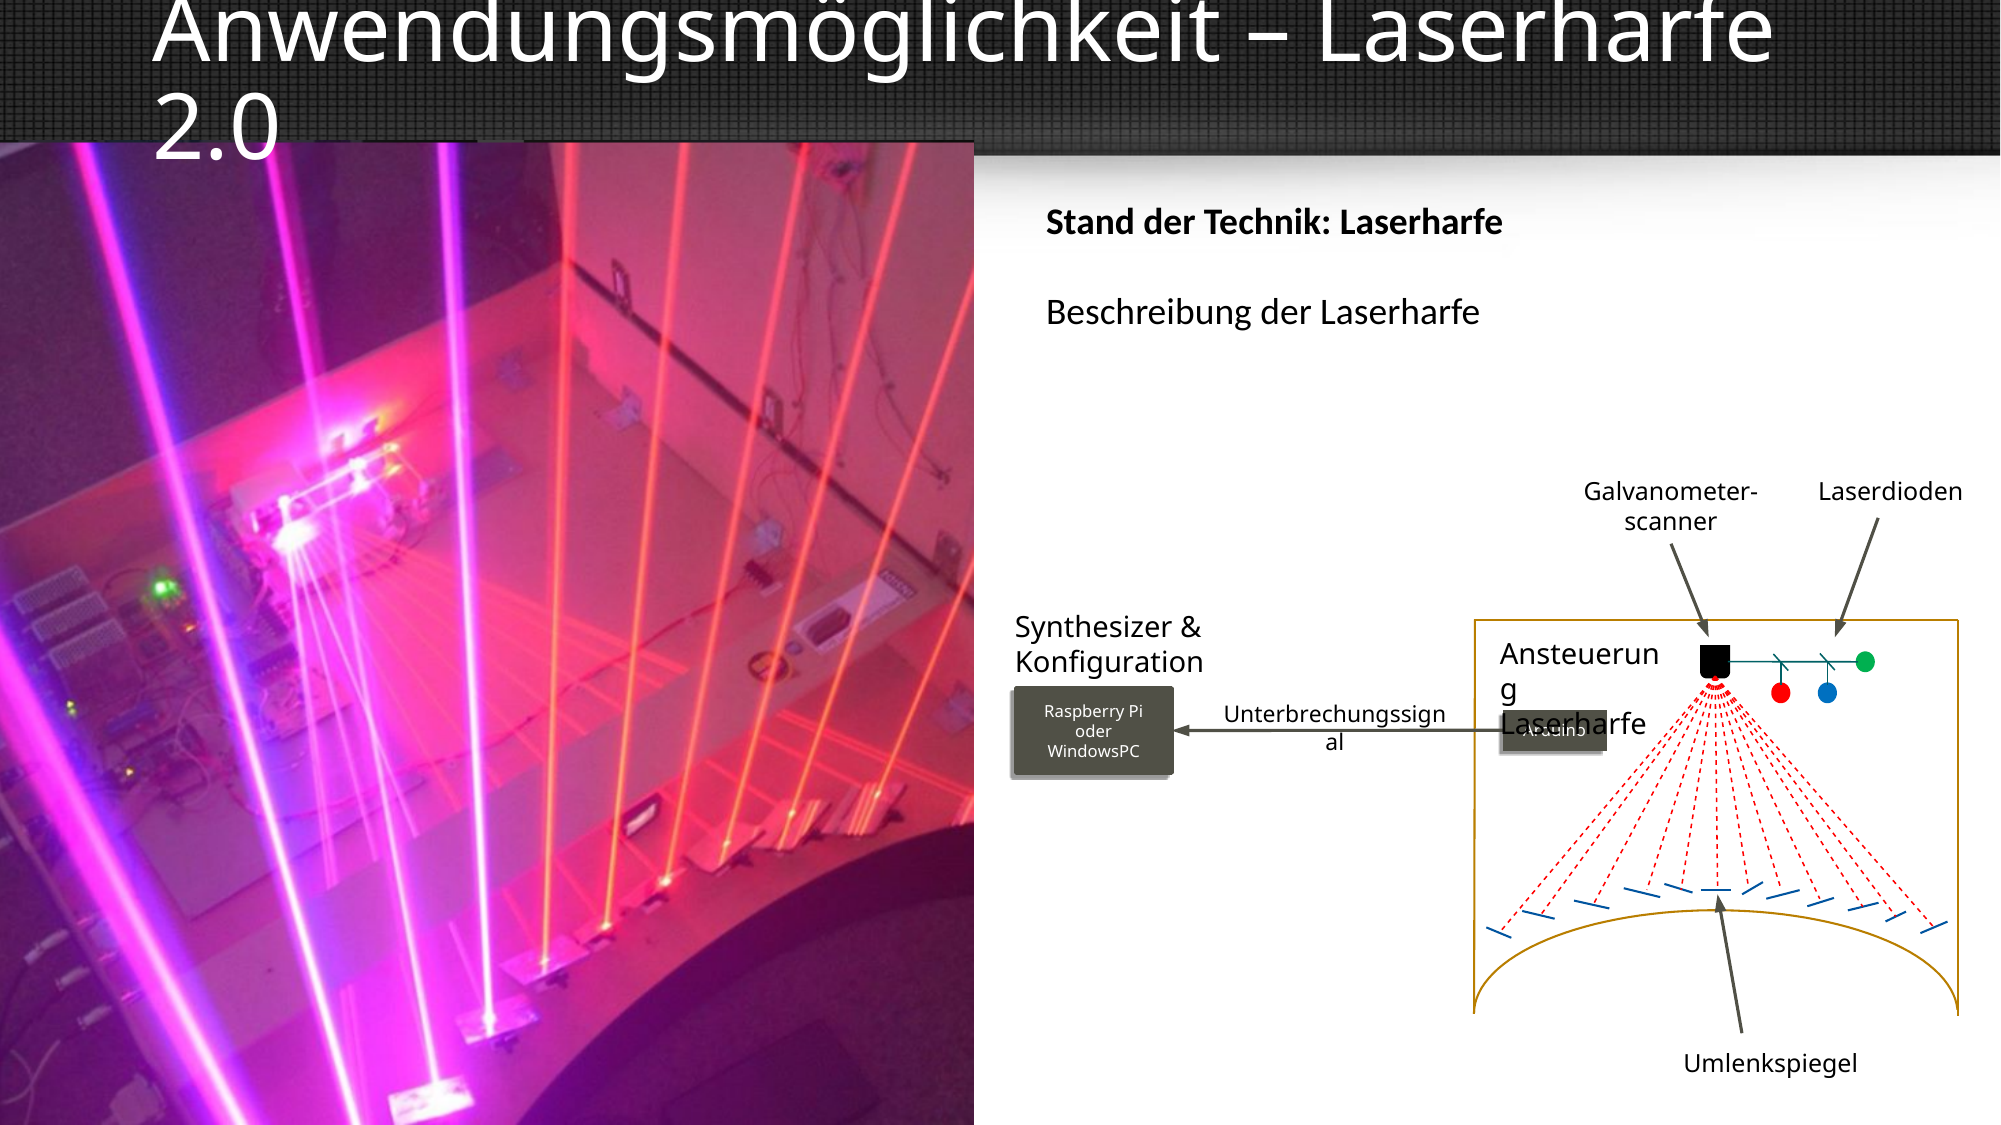

# Anwendungsmöglichkeit – Laserharfe 2.0
Stand der Technik: Laserharfe
Beschreibung der Laserharfe
Laserdioden
Galvanometer-
scanner
Synthesizer & Konfiguration
Ansteuerung Laserharfe
Raspberry Pi oder WindowsPC
Unterbrechungssignal
Arduino
Umlenkspiegel